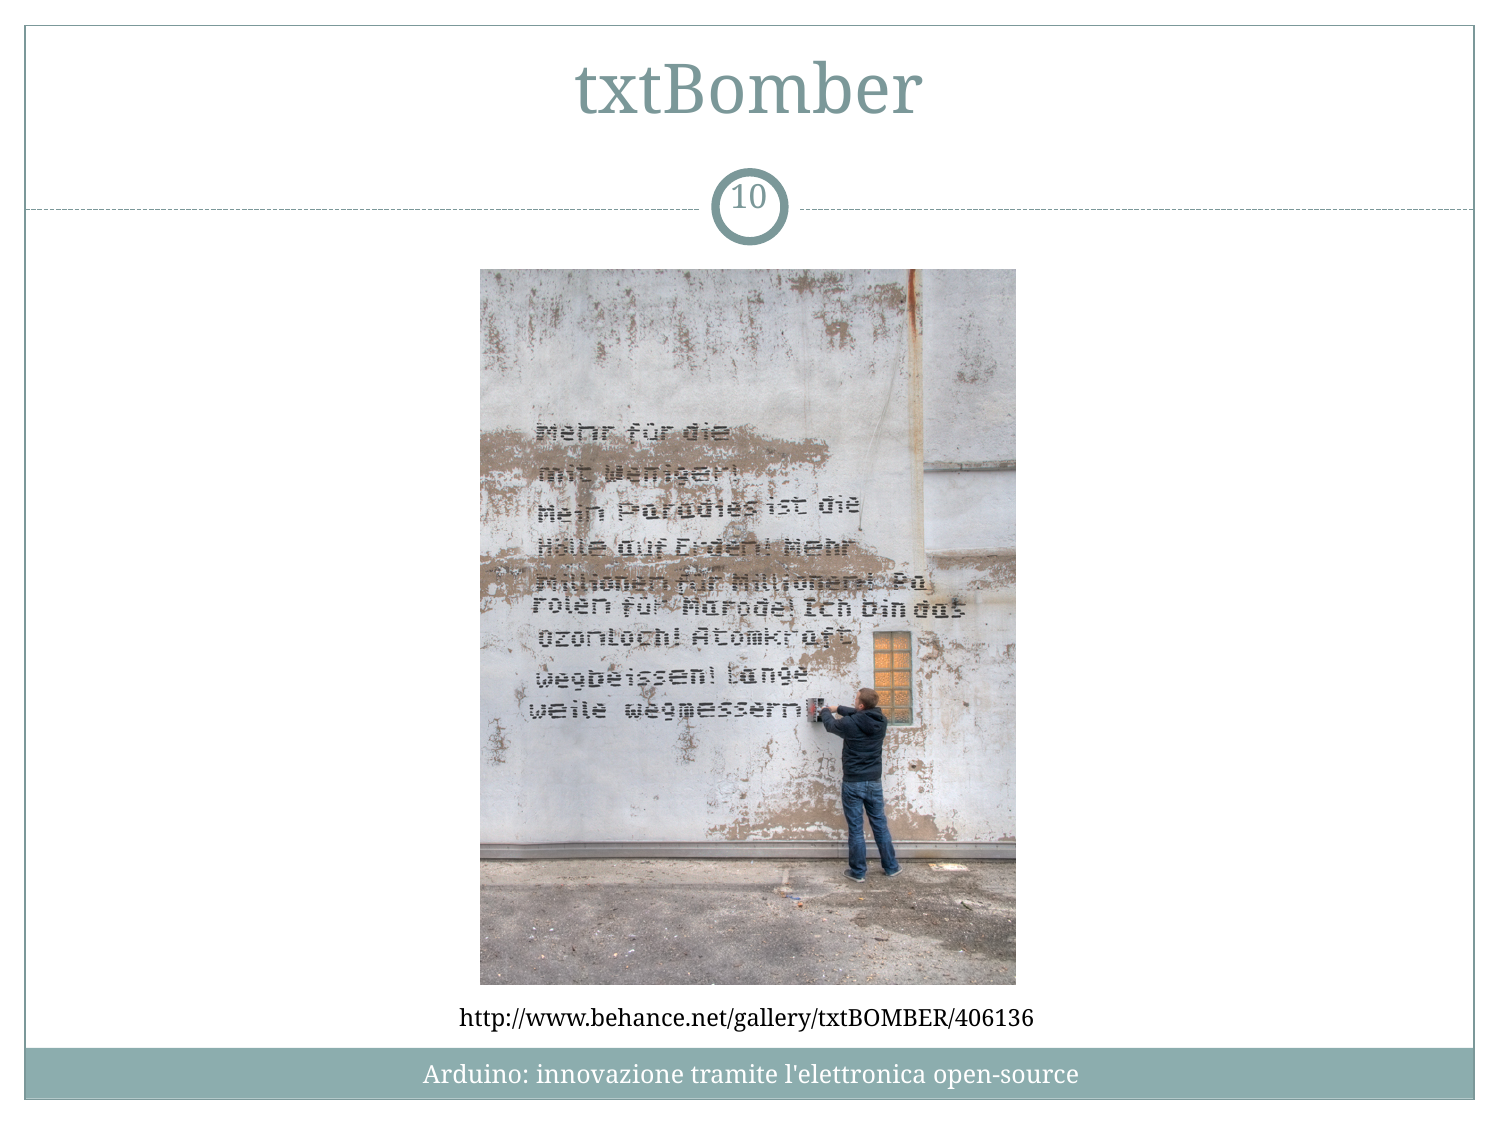

# txtBomber
http://www.behance.net/gallery/txtBOMBER/406136
Arduino: innovazione tramite l'elettronica open-source